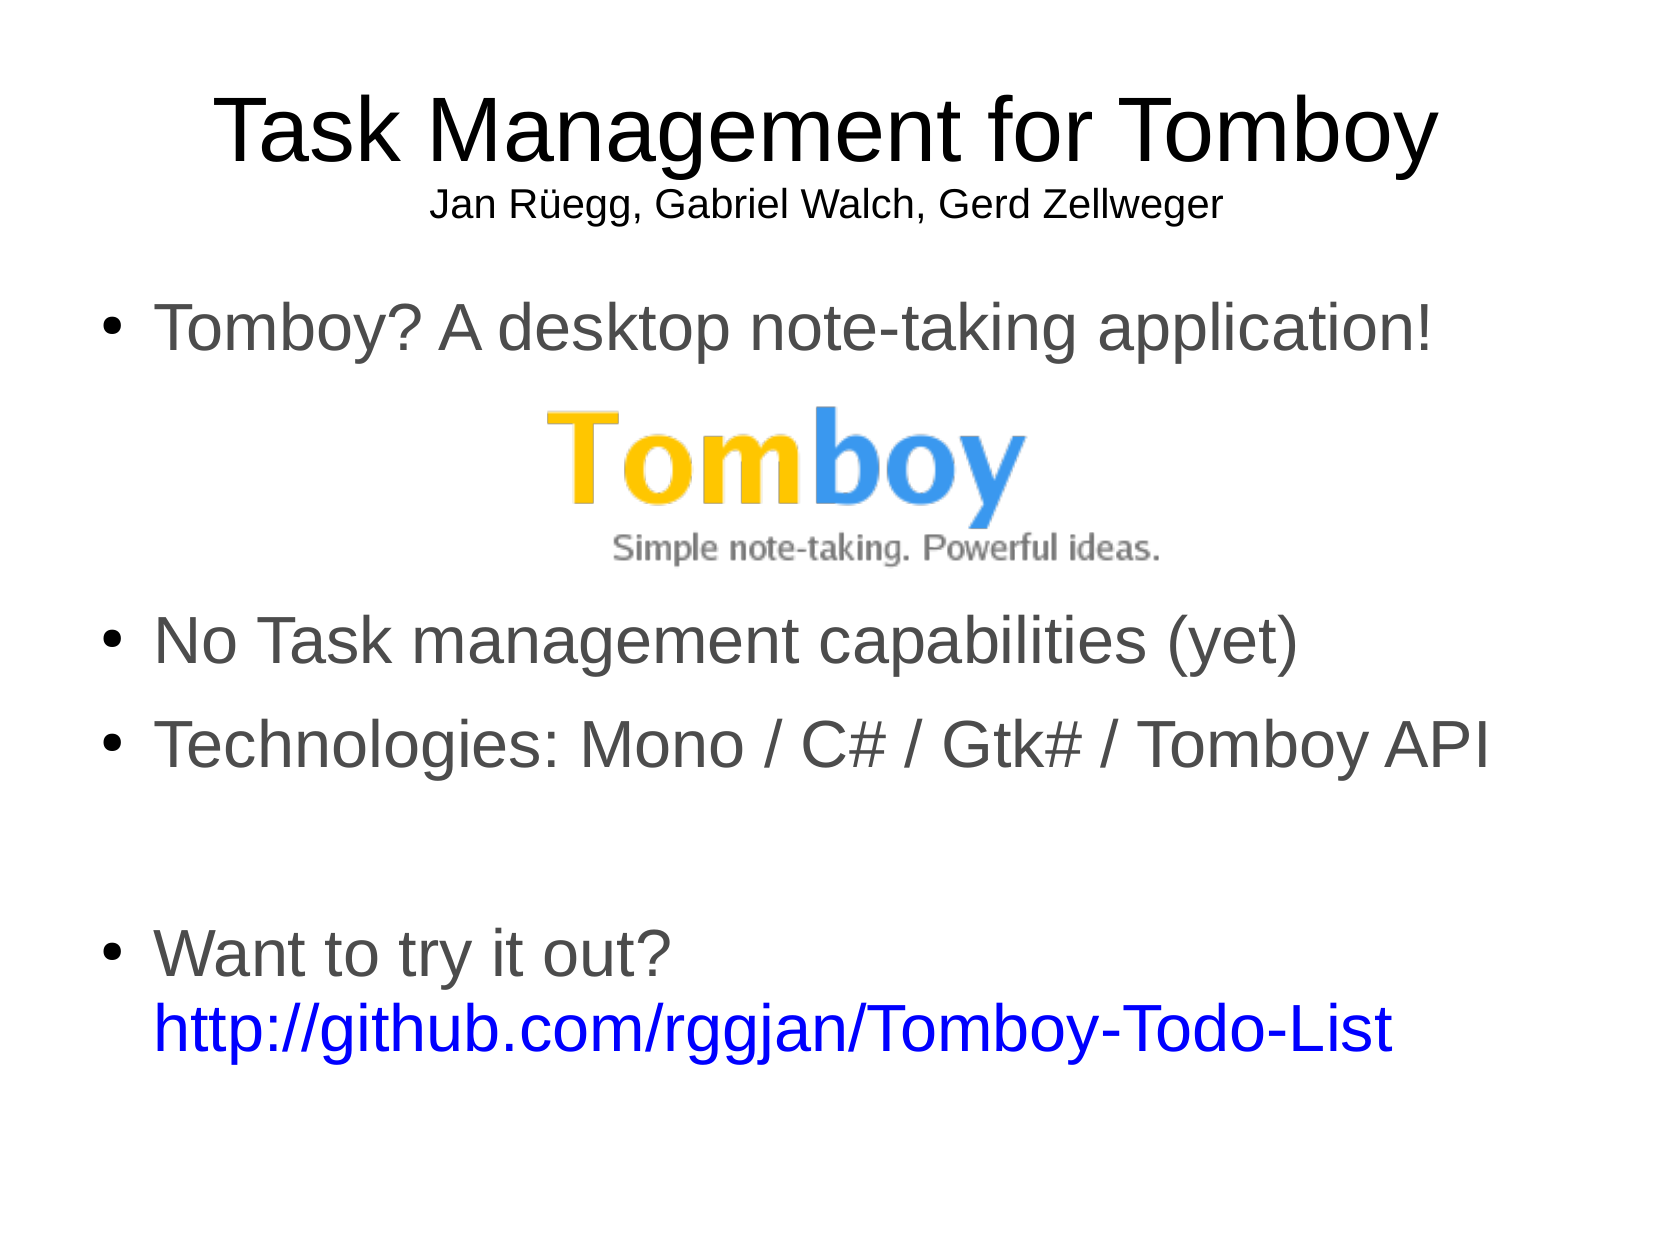

# Task Management for Tomboy Jan Rüegg, Gabriel Walch, Gerd Zellweger
Tomboy? A desktop note-taking application!
No Task management capabilities (yet)
Technologies: Mono / C# / Gtk# / Tomboy API
Want to try it out? http://github.com/rggjan/Tomboy-Todo-List